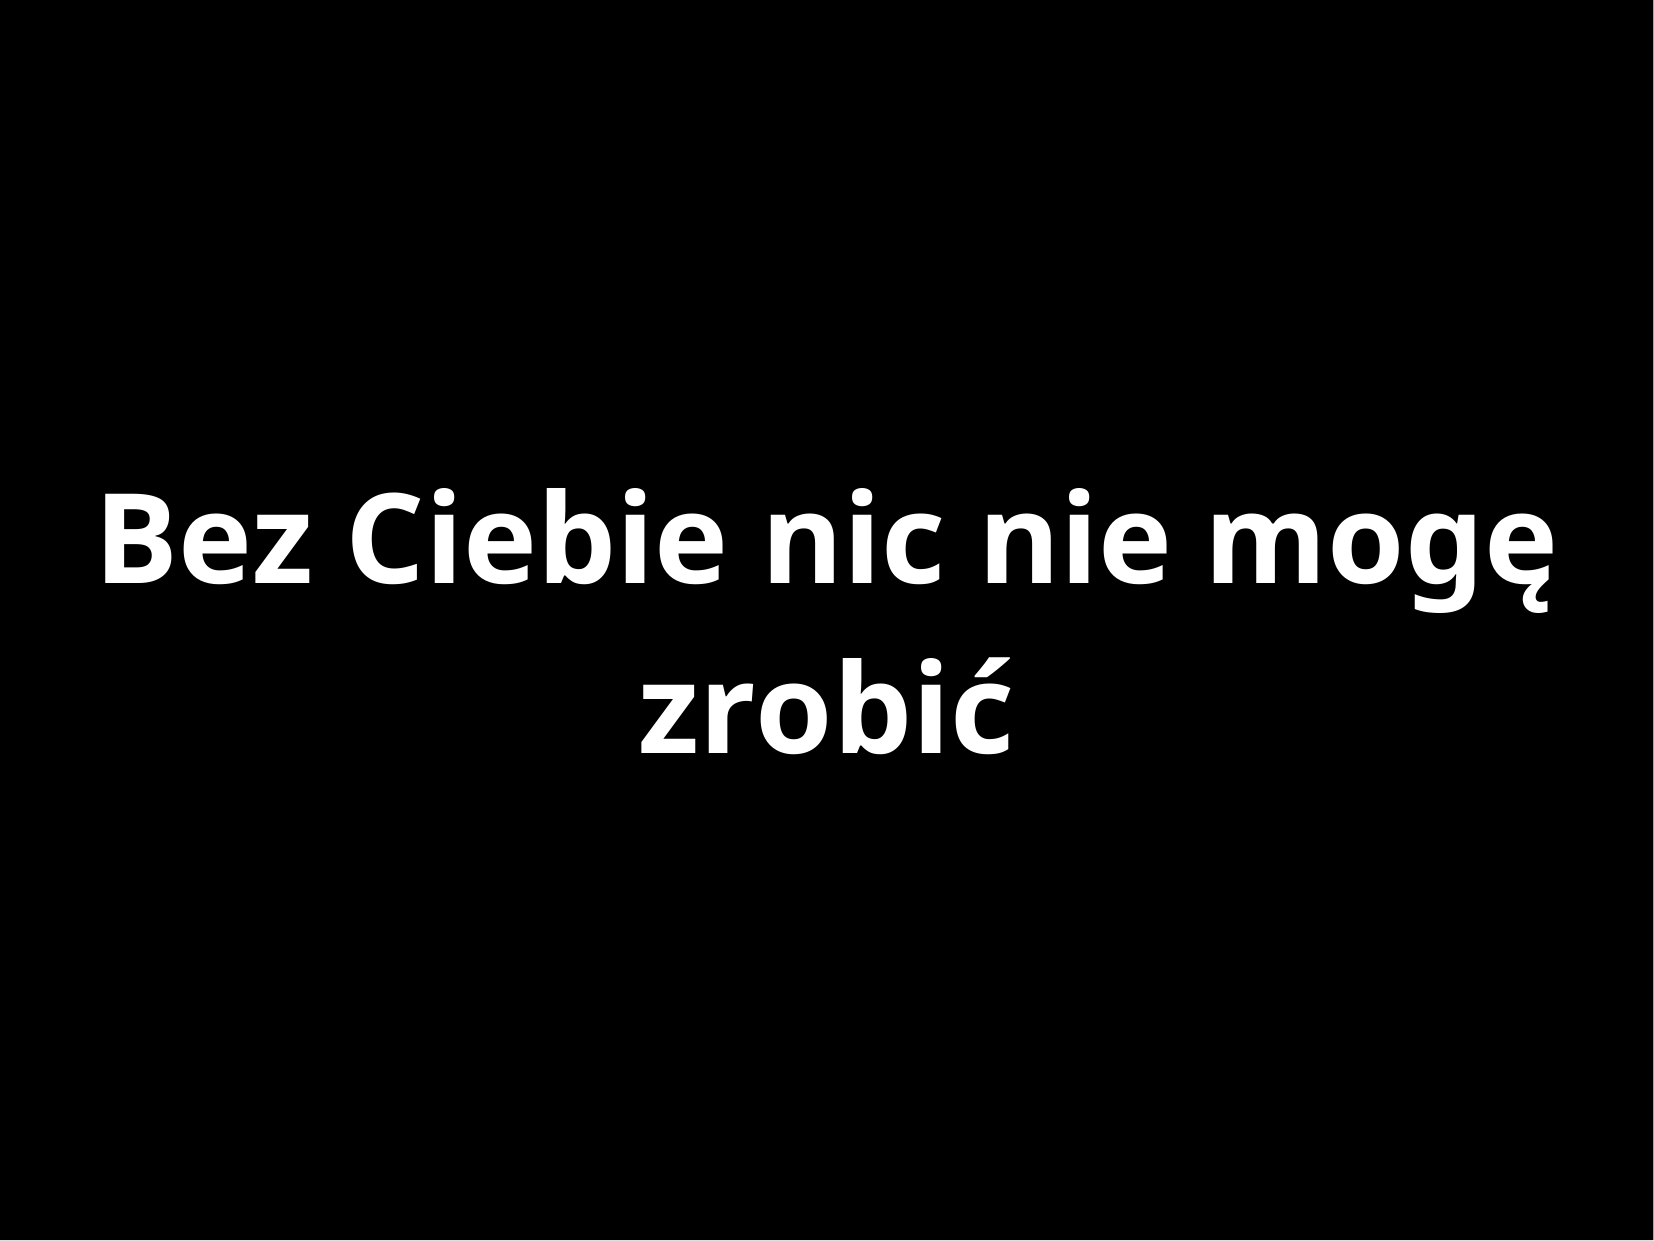

# Bez Ciebie nic nie mogę zrobić